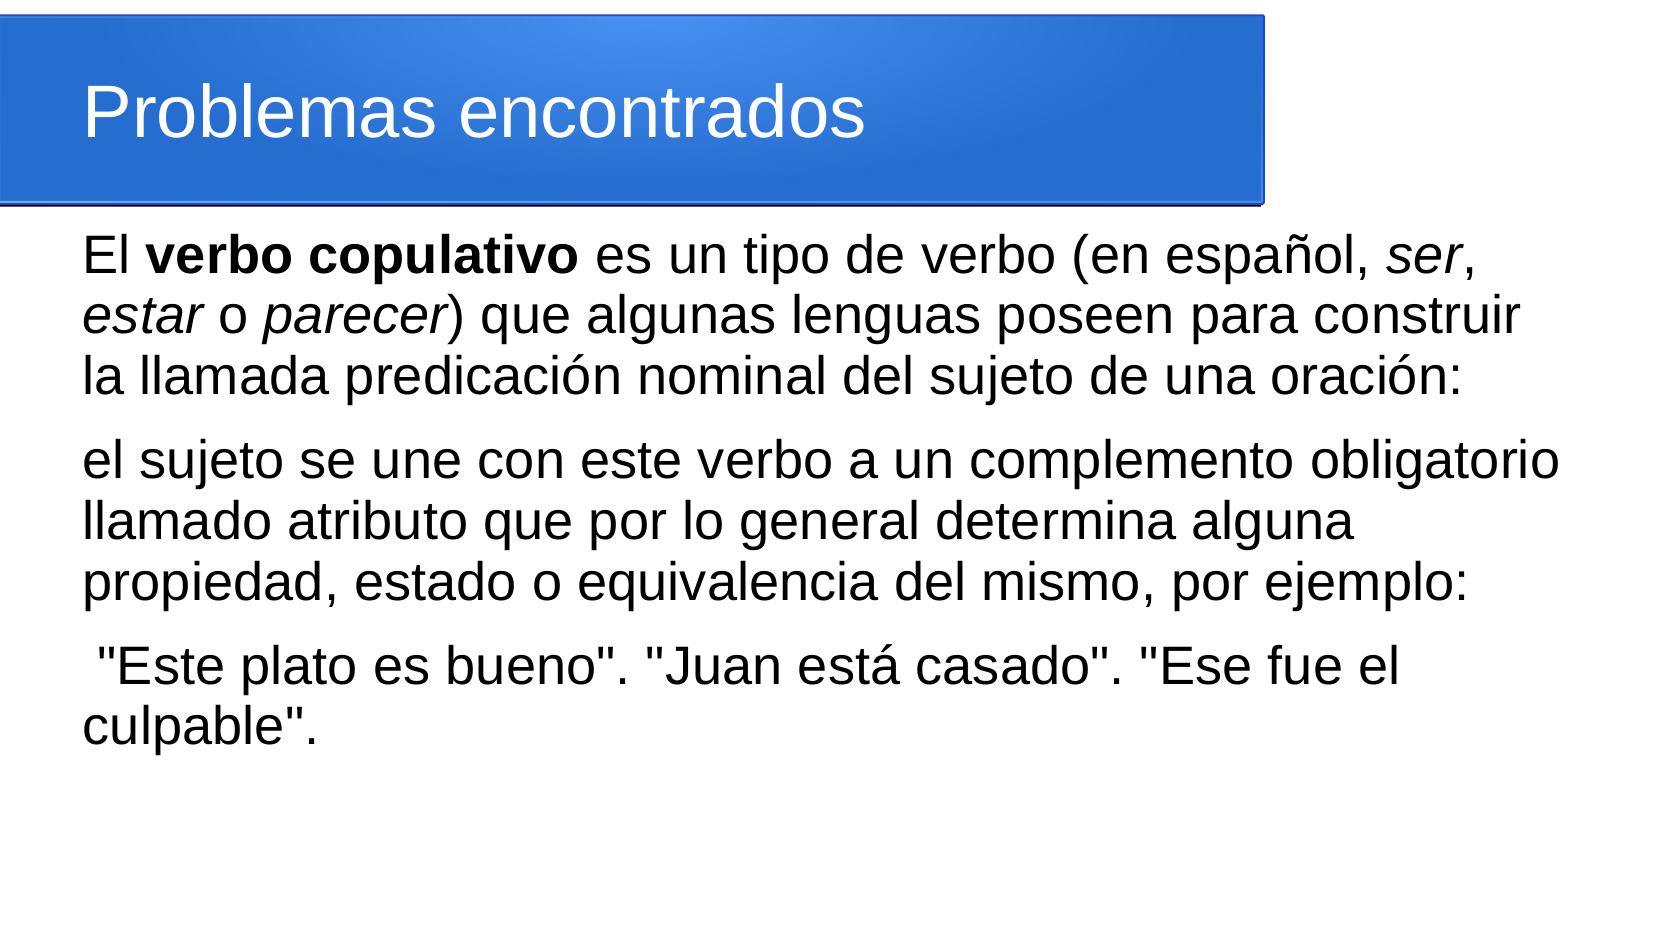

# Problemas encontrados
El verbo copulativo es un tipo de verbo (en español, ser, estar o parecer) que algunas lenguas poseen para construir la llamada predicación nominal del sujeto de una oración:
el sujeto se une con este verbo a un complemento obligatorio llamado atributo que por lo general determina alguna propiedad, estado o equivalencia del mismo, por ejemplo:
 "Este plato es bueno". "Juan está casado". "Ese fue el culpable".